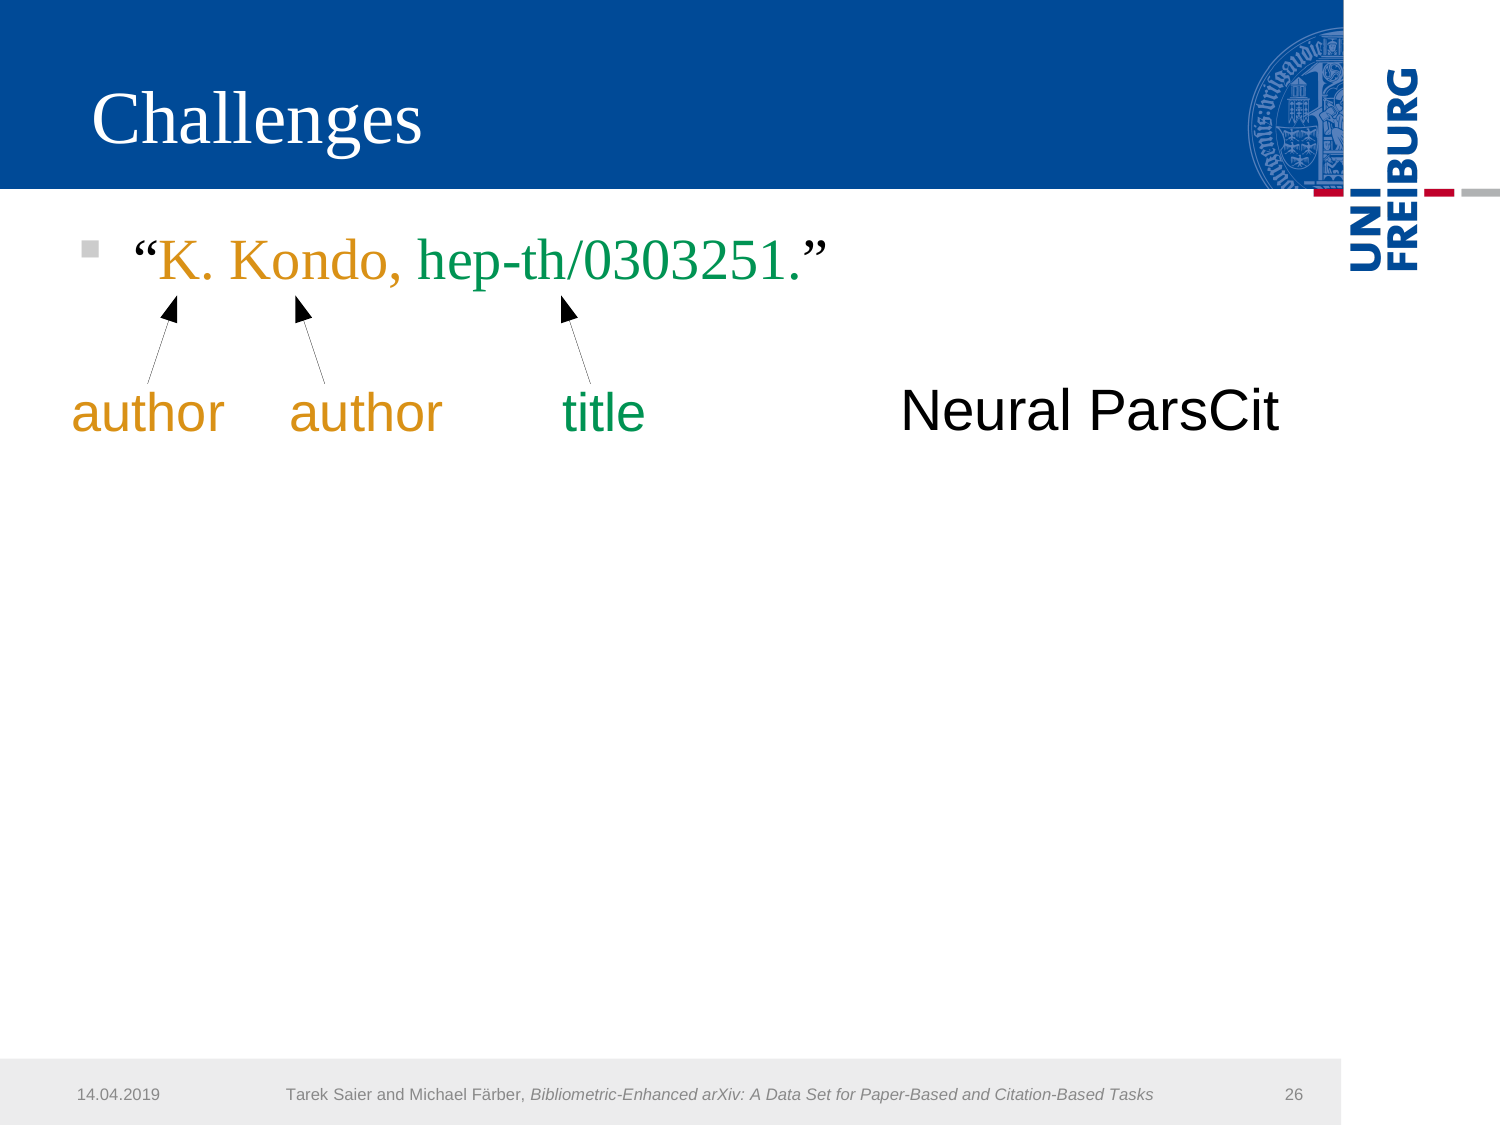

# Challenges
“K. Kondo, hep-th/0303251.”
Neural ParsCit
author
author
title
Präsentationstitel
26